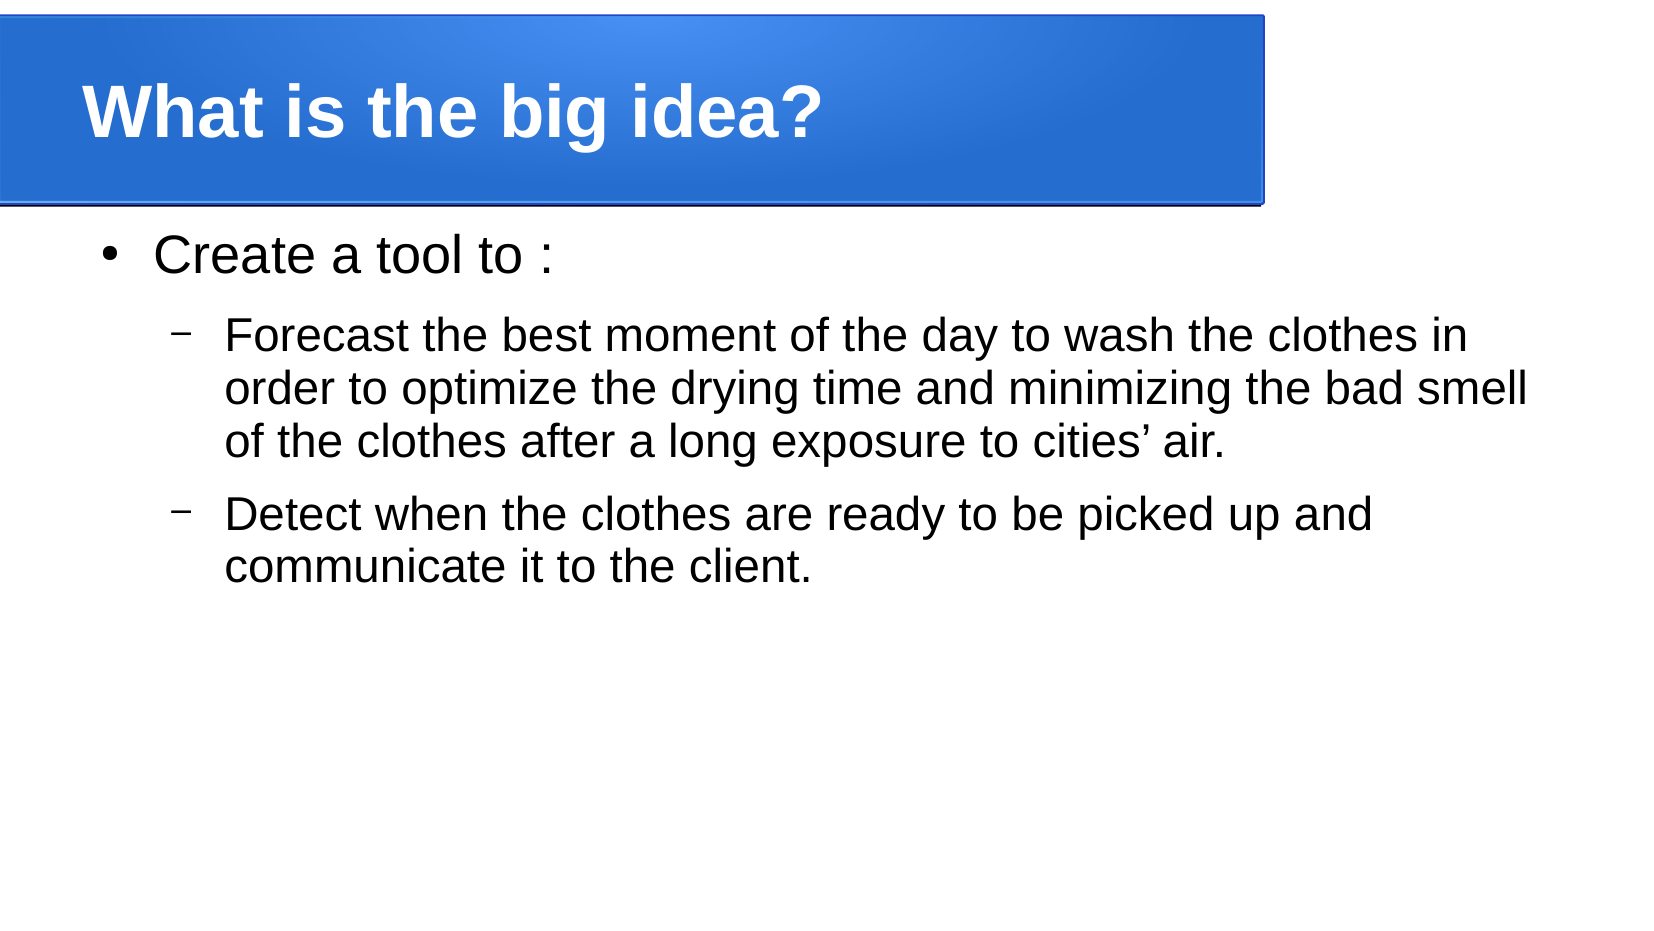

# What is the big idea?
Create a tool to :
Forecast the best moment of the day to wash the clothes in order to optimize the drying time and minimizing the bad smell of the clothes after a long exposure to cities’ air.
Detect when the clothes are ready to be picked up and communicate it to the client.